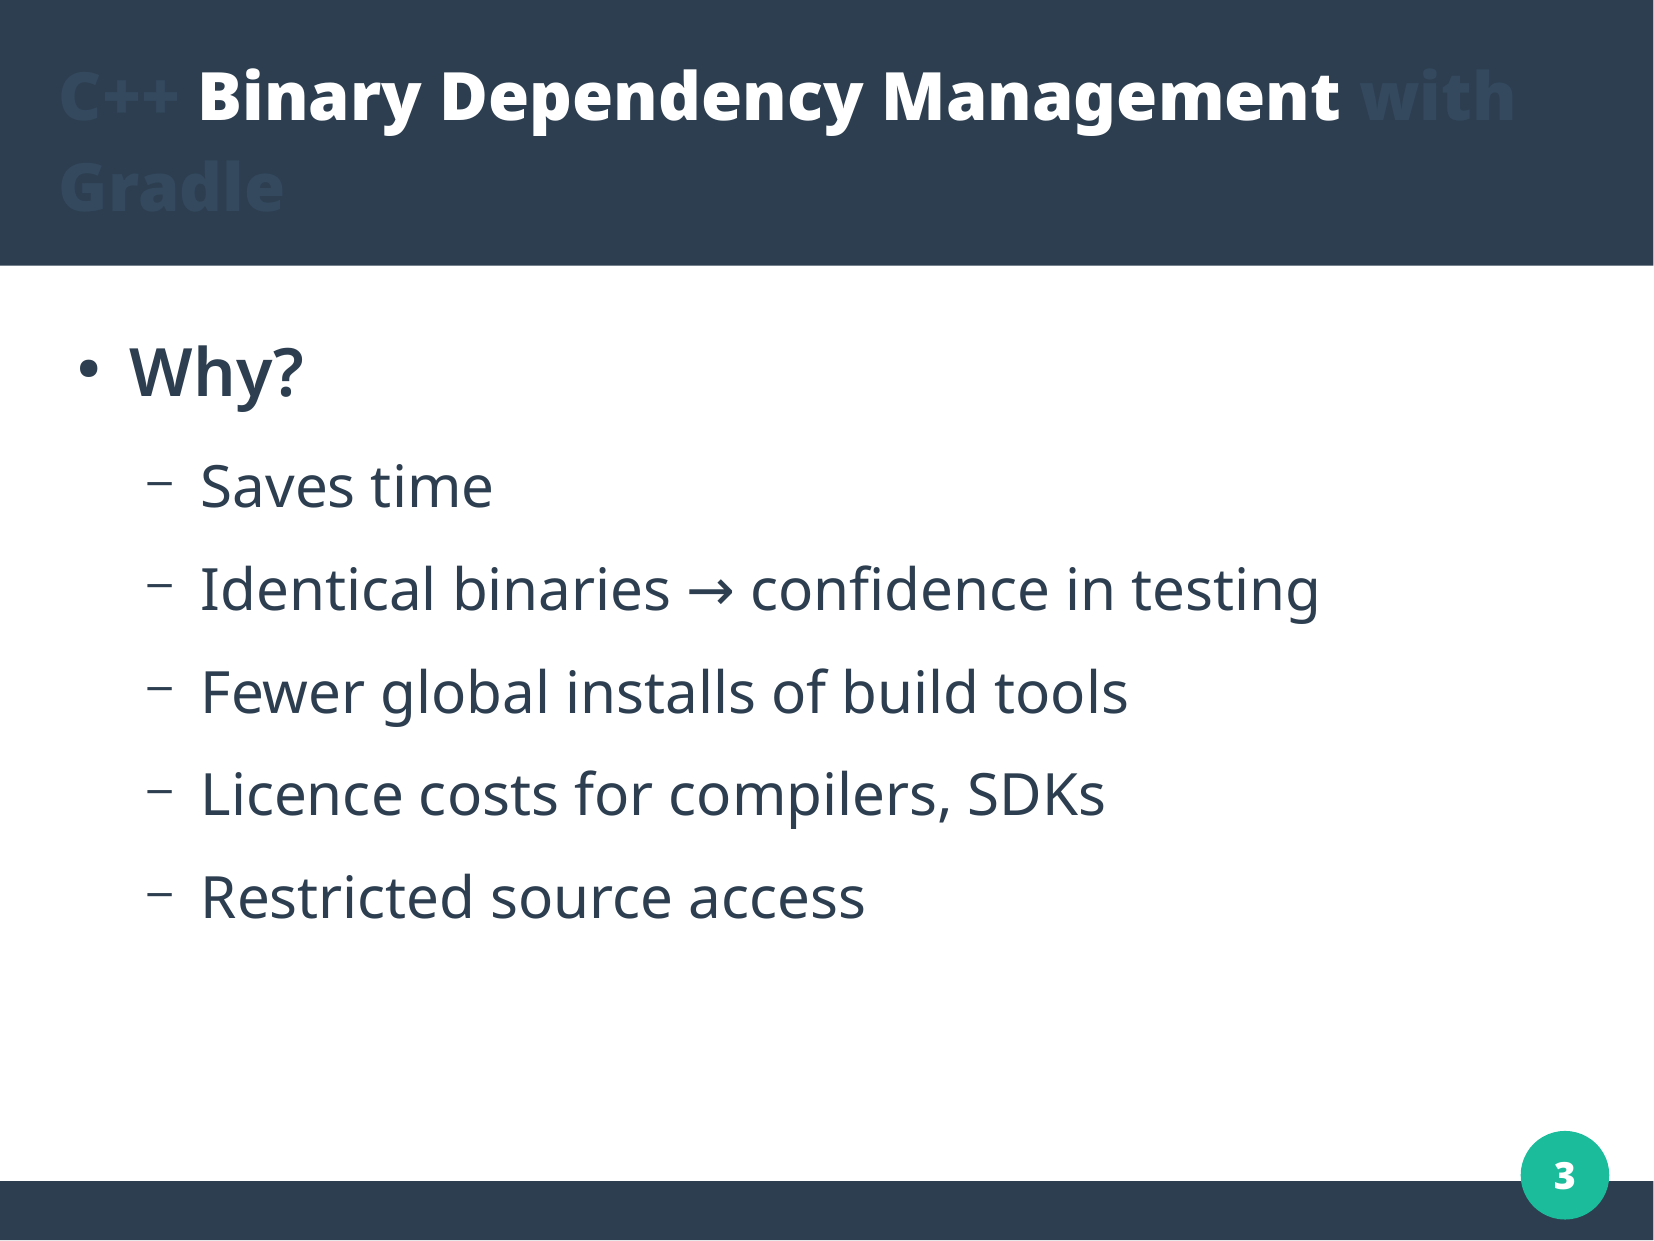

# C++ Binary Dependency Management with Gradle
Why?
Saves time
Identical binaries → confidence in testing
Fewer global installs of build tools
Licence costs for compilers, SDKs
Restricted source access
3